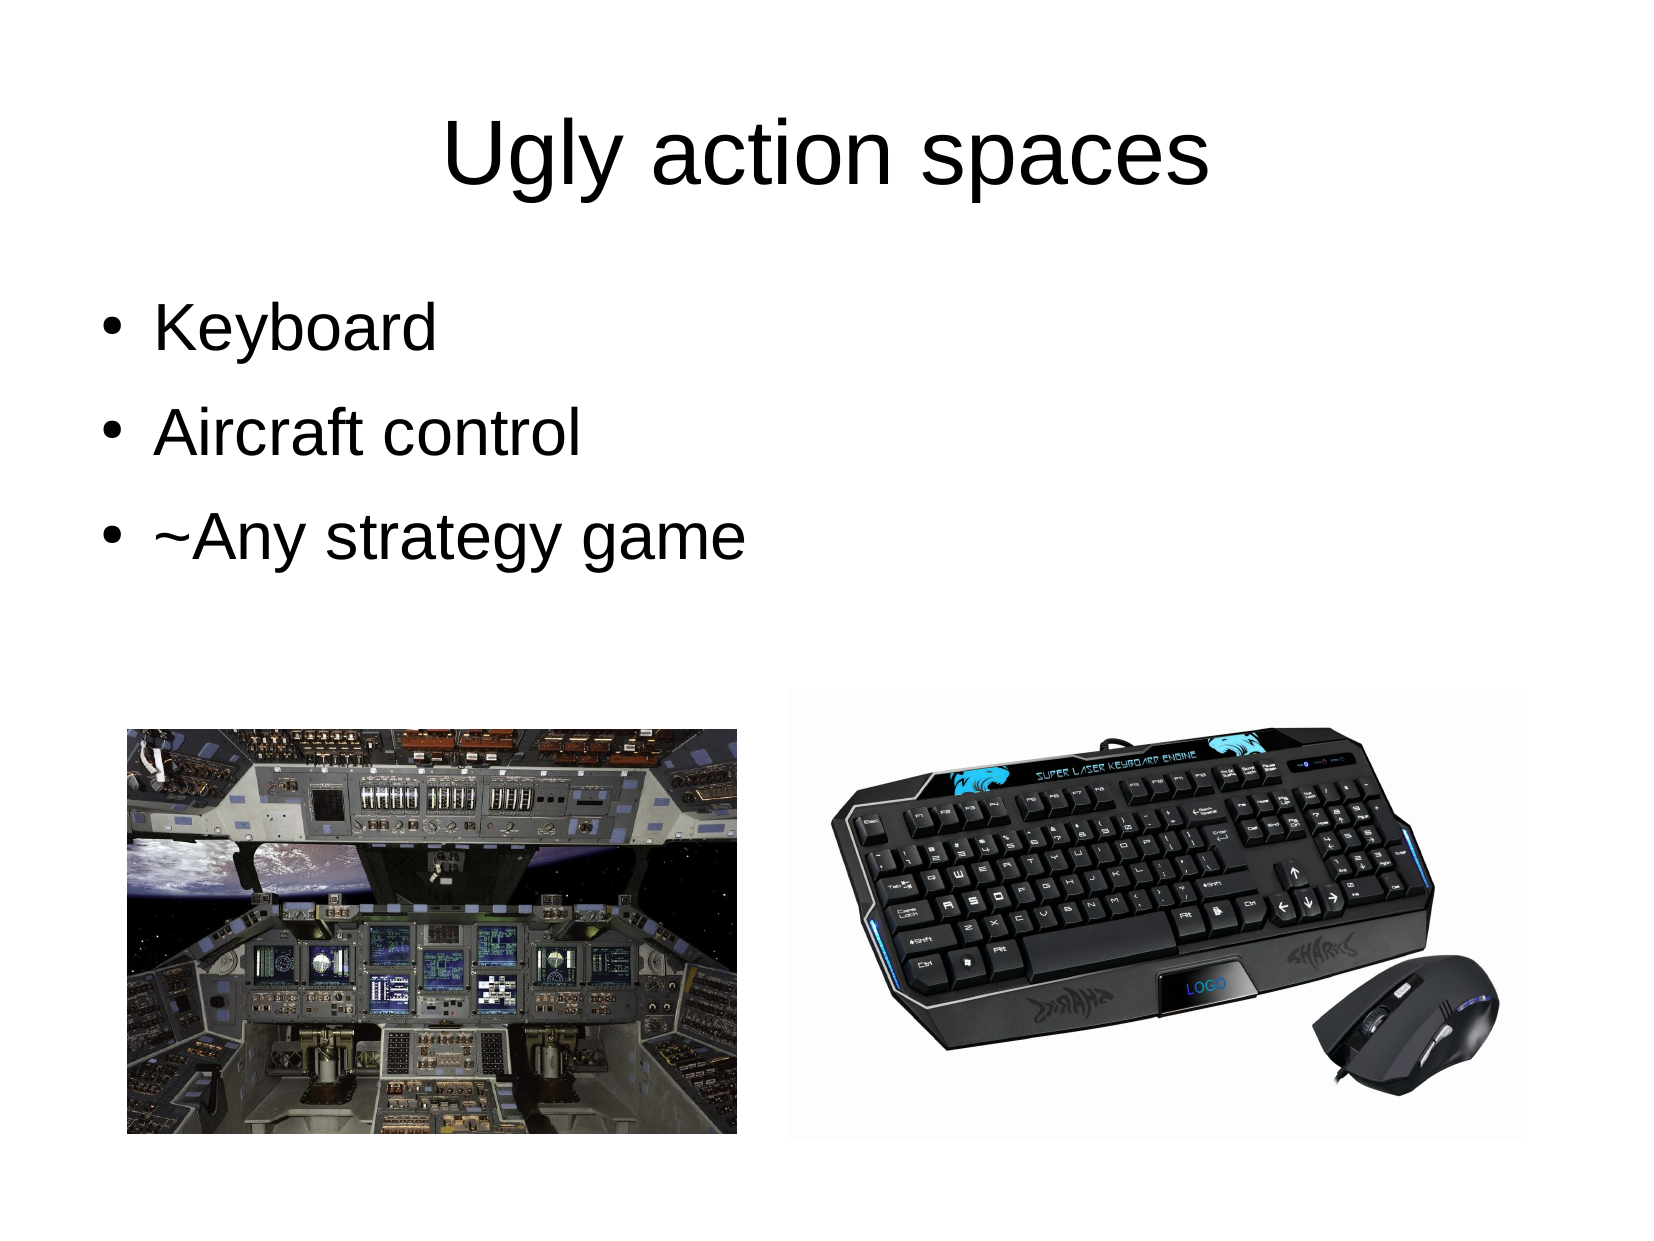

# Ugly action spaces
Keyboard
Aircraft control
~Any strategy game